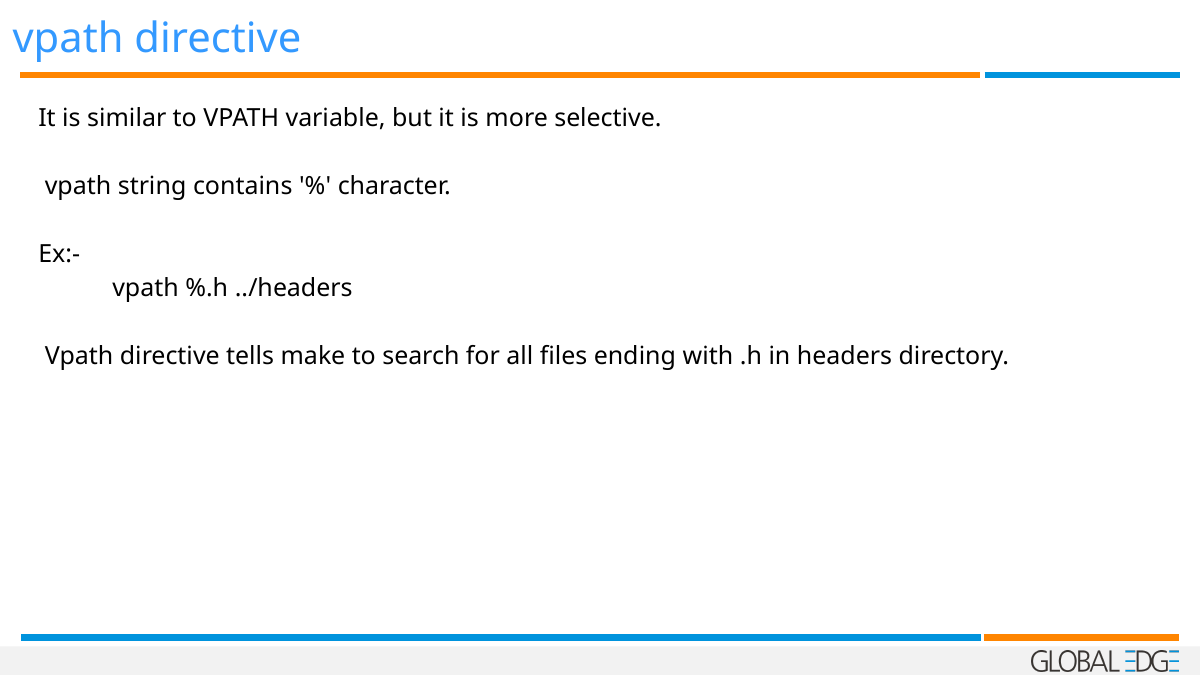

# vpath directive
It is similar to VPATH variable, but it is more selective.
 vpath string contains '%' character.
Ex:-
	vpath %.h ../headers
 Vpath directive tells make to search for all files ending with .h in headers directory.